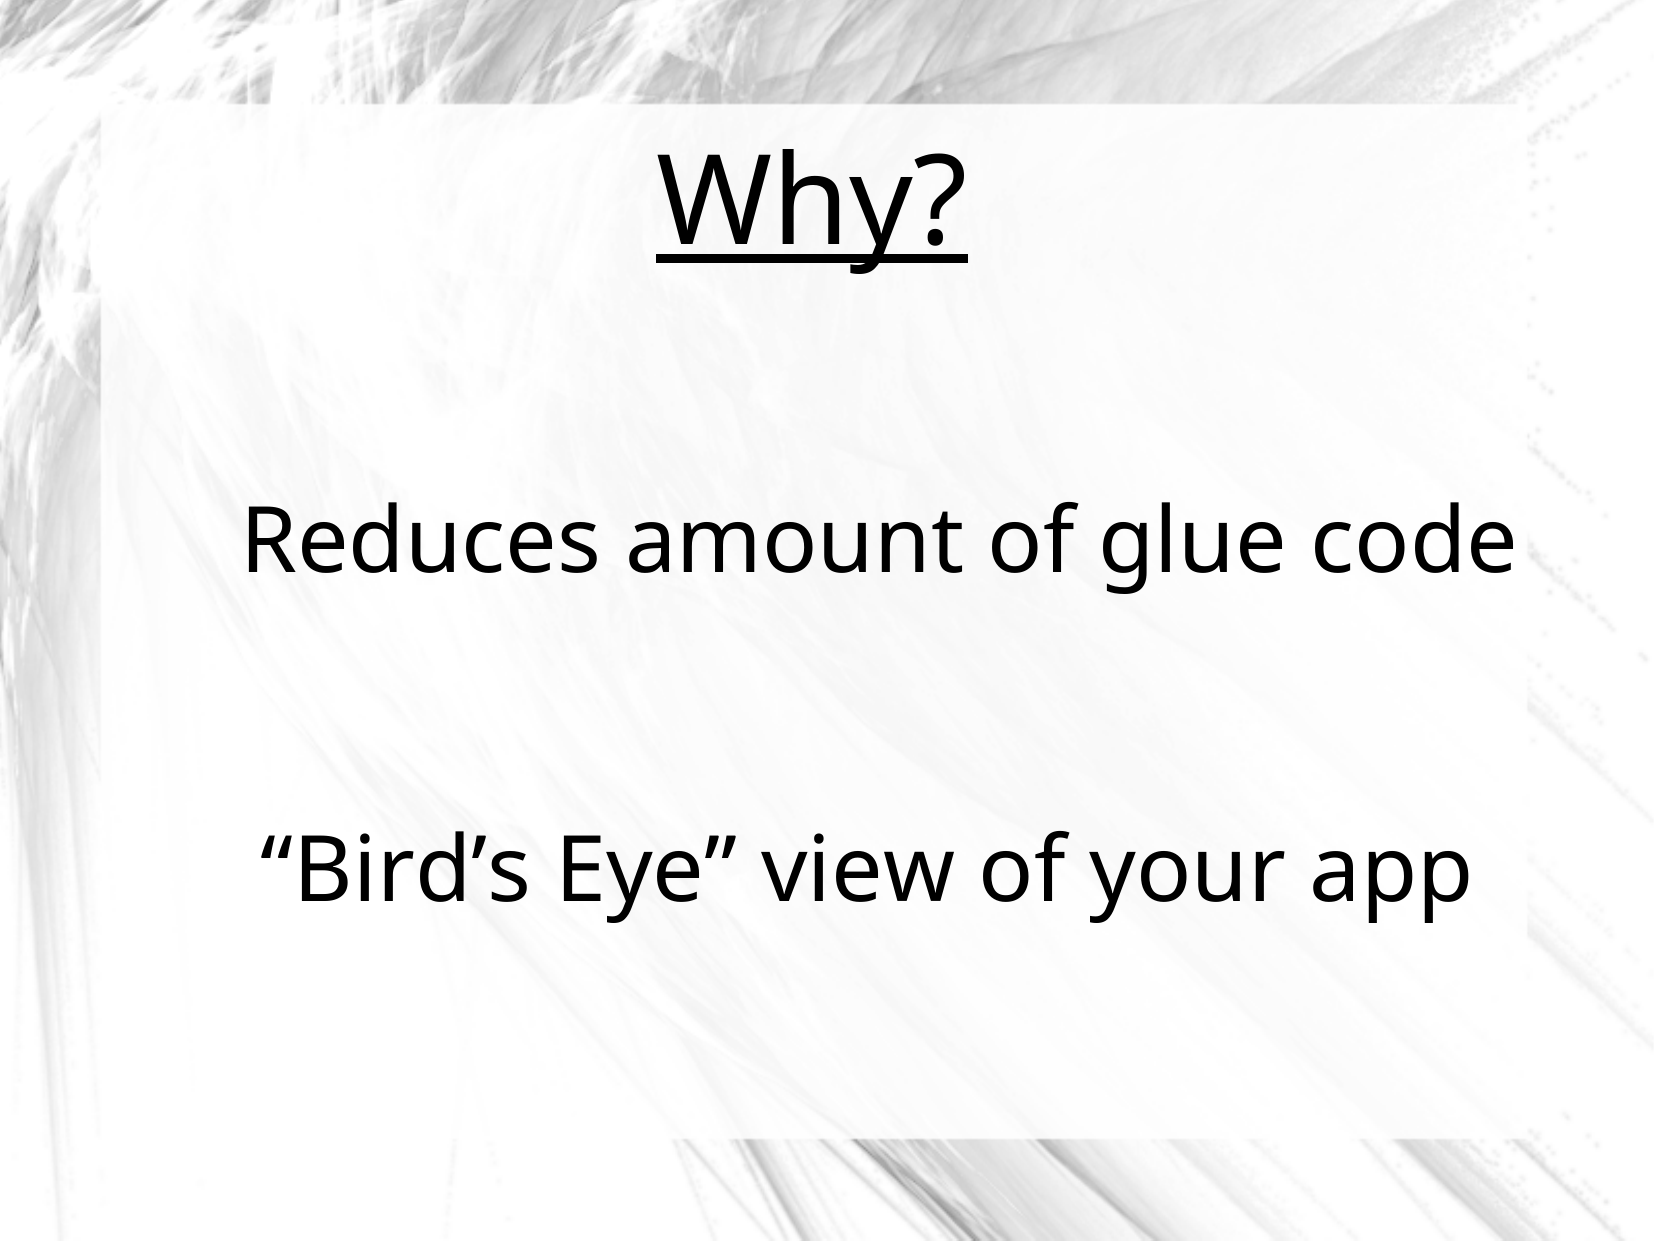

# Why?
Reduces amount of glue code
 “Bird’s Eye” view of your app